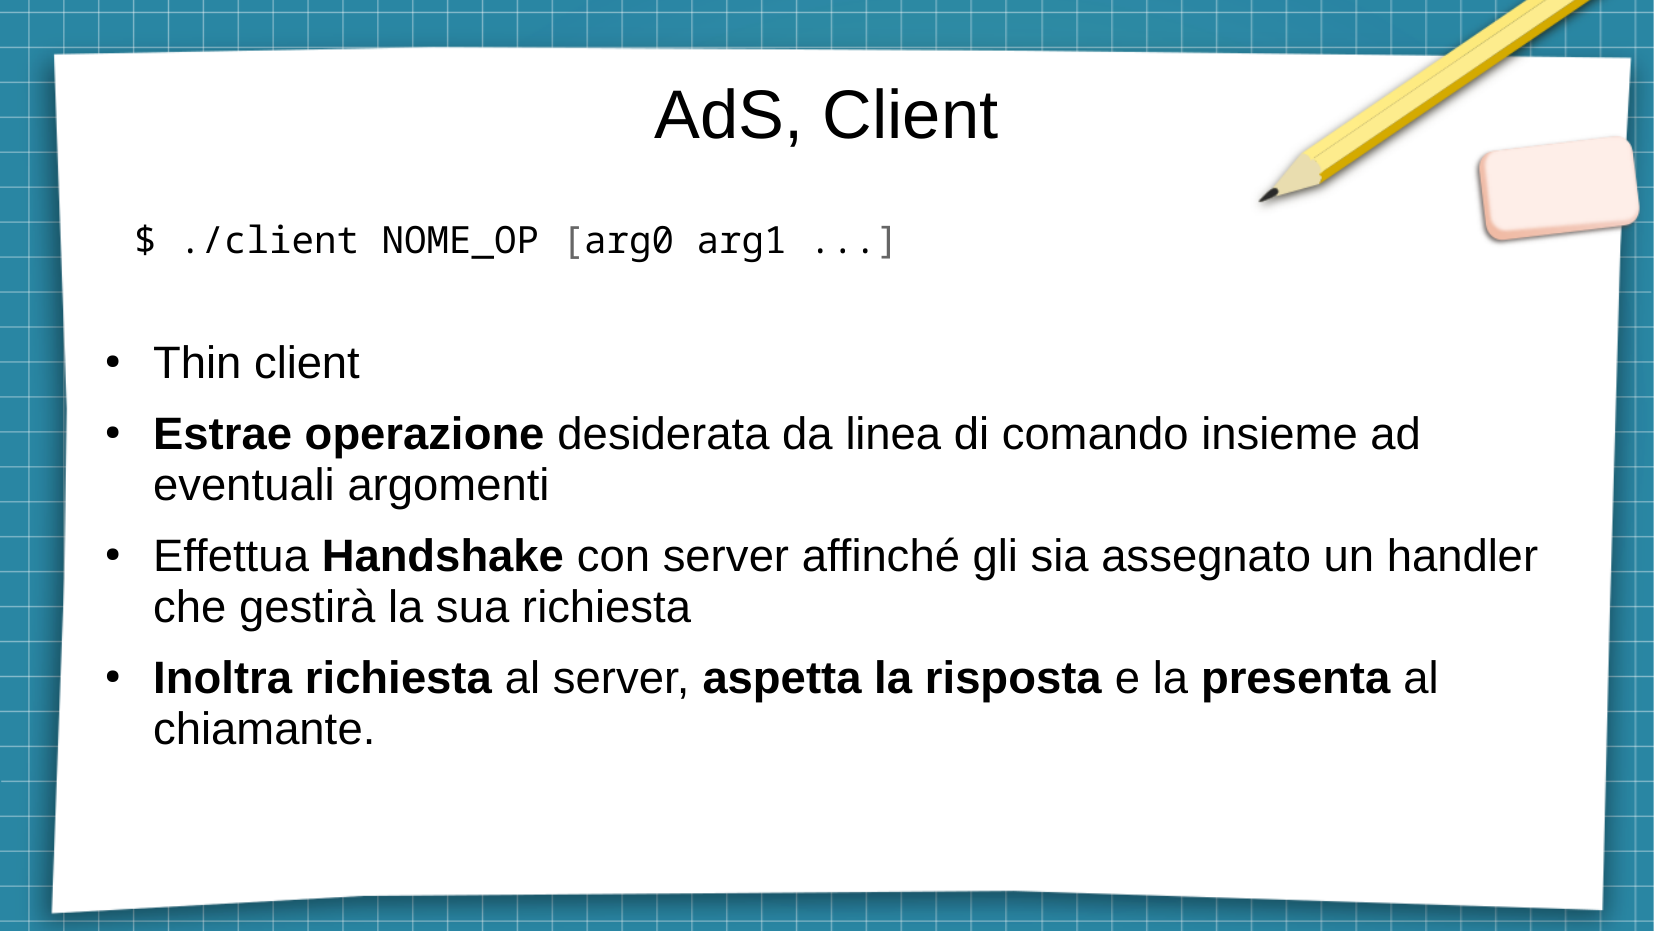

# AdS, Client
$ ./client NOME_OP [arg0 arg1 ...]
Thin client
Estrae operazione desiderata da linea di comando insieme ad eventuali argomenti
Effettua Handshake con server affinché gli sia assegnato un handler che gestirà la sua richiesta
Inoltra richiesta al server, aspetta la risposta e la presenta al chiamante.